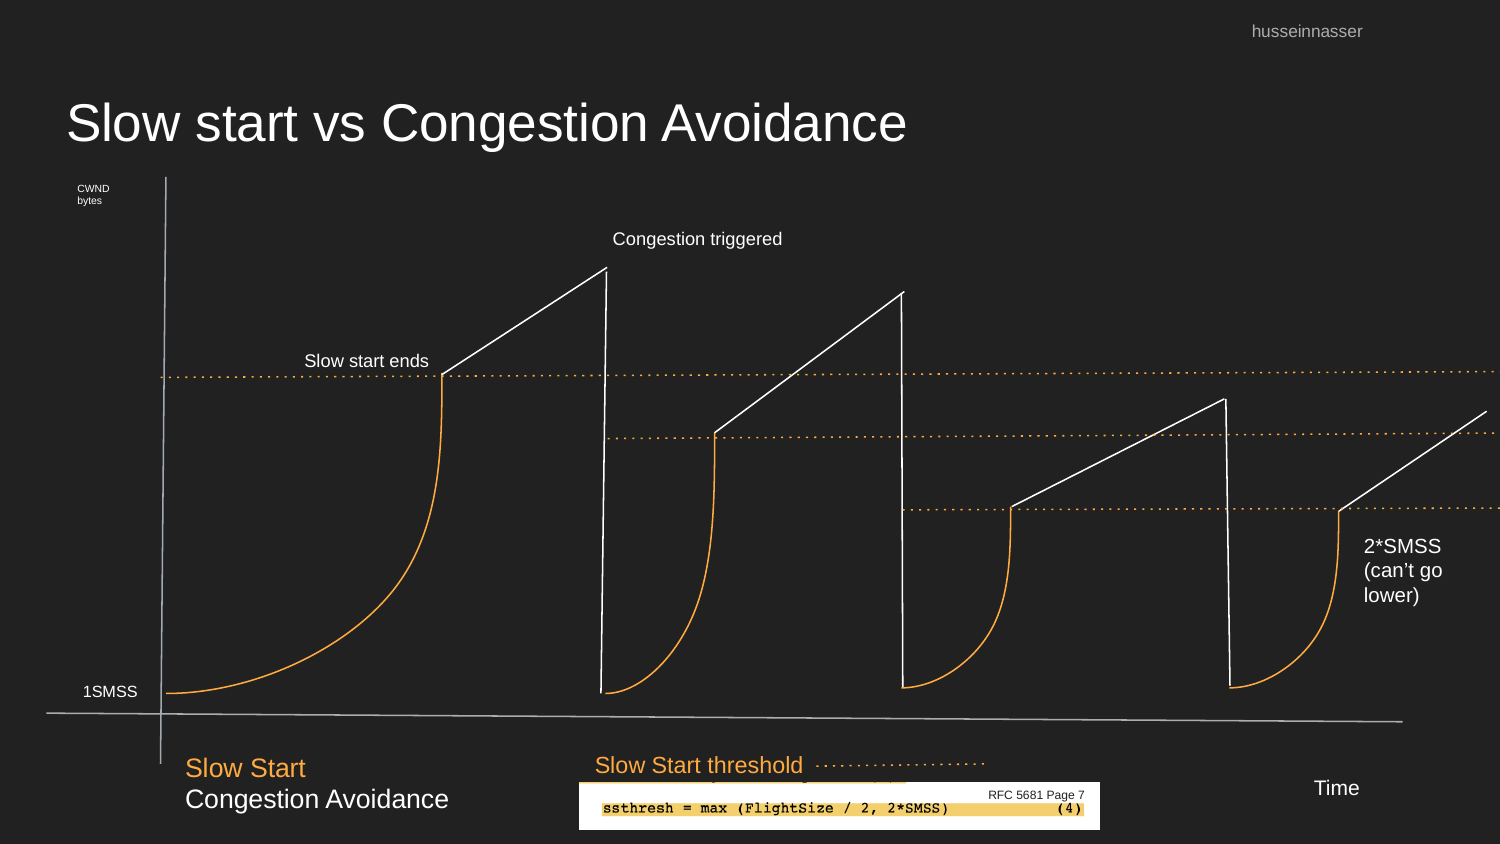

husseinnasser
# Slow start vs Congestion Avoidance
CWND
bytes
Congestion triggered
Slow start ends
2*SMSS
(can’t go lower)
1SMSS
Slow Start
Congestion Avoidance
Slow Start threshold
Time
RFC 5681 Page 7